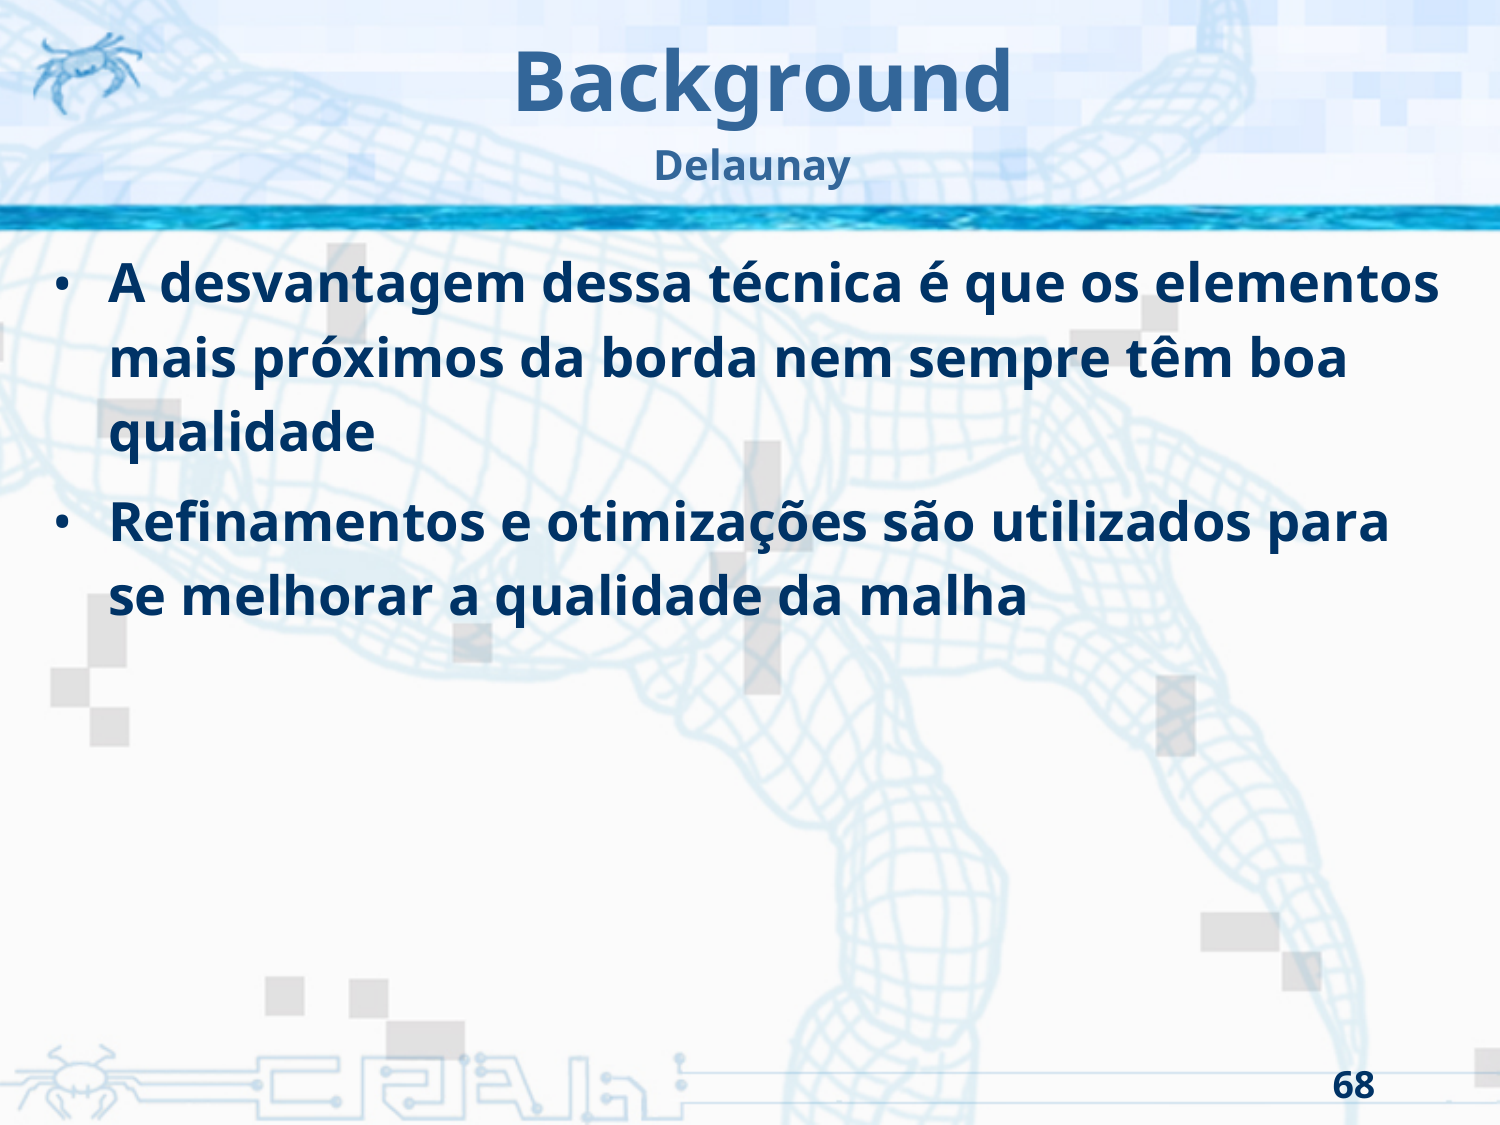

Background
Delaunay
A desvantagem dessa técnica é que os elementos mais próximos da borda nem sempre têm boa qualidade
Refinamentos e otimizações são utilizados para se melhorar a qualidade da malha